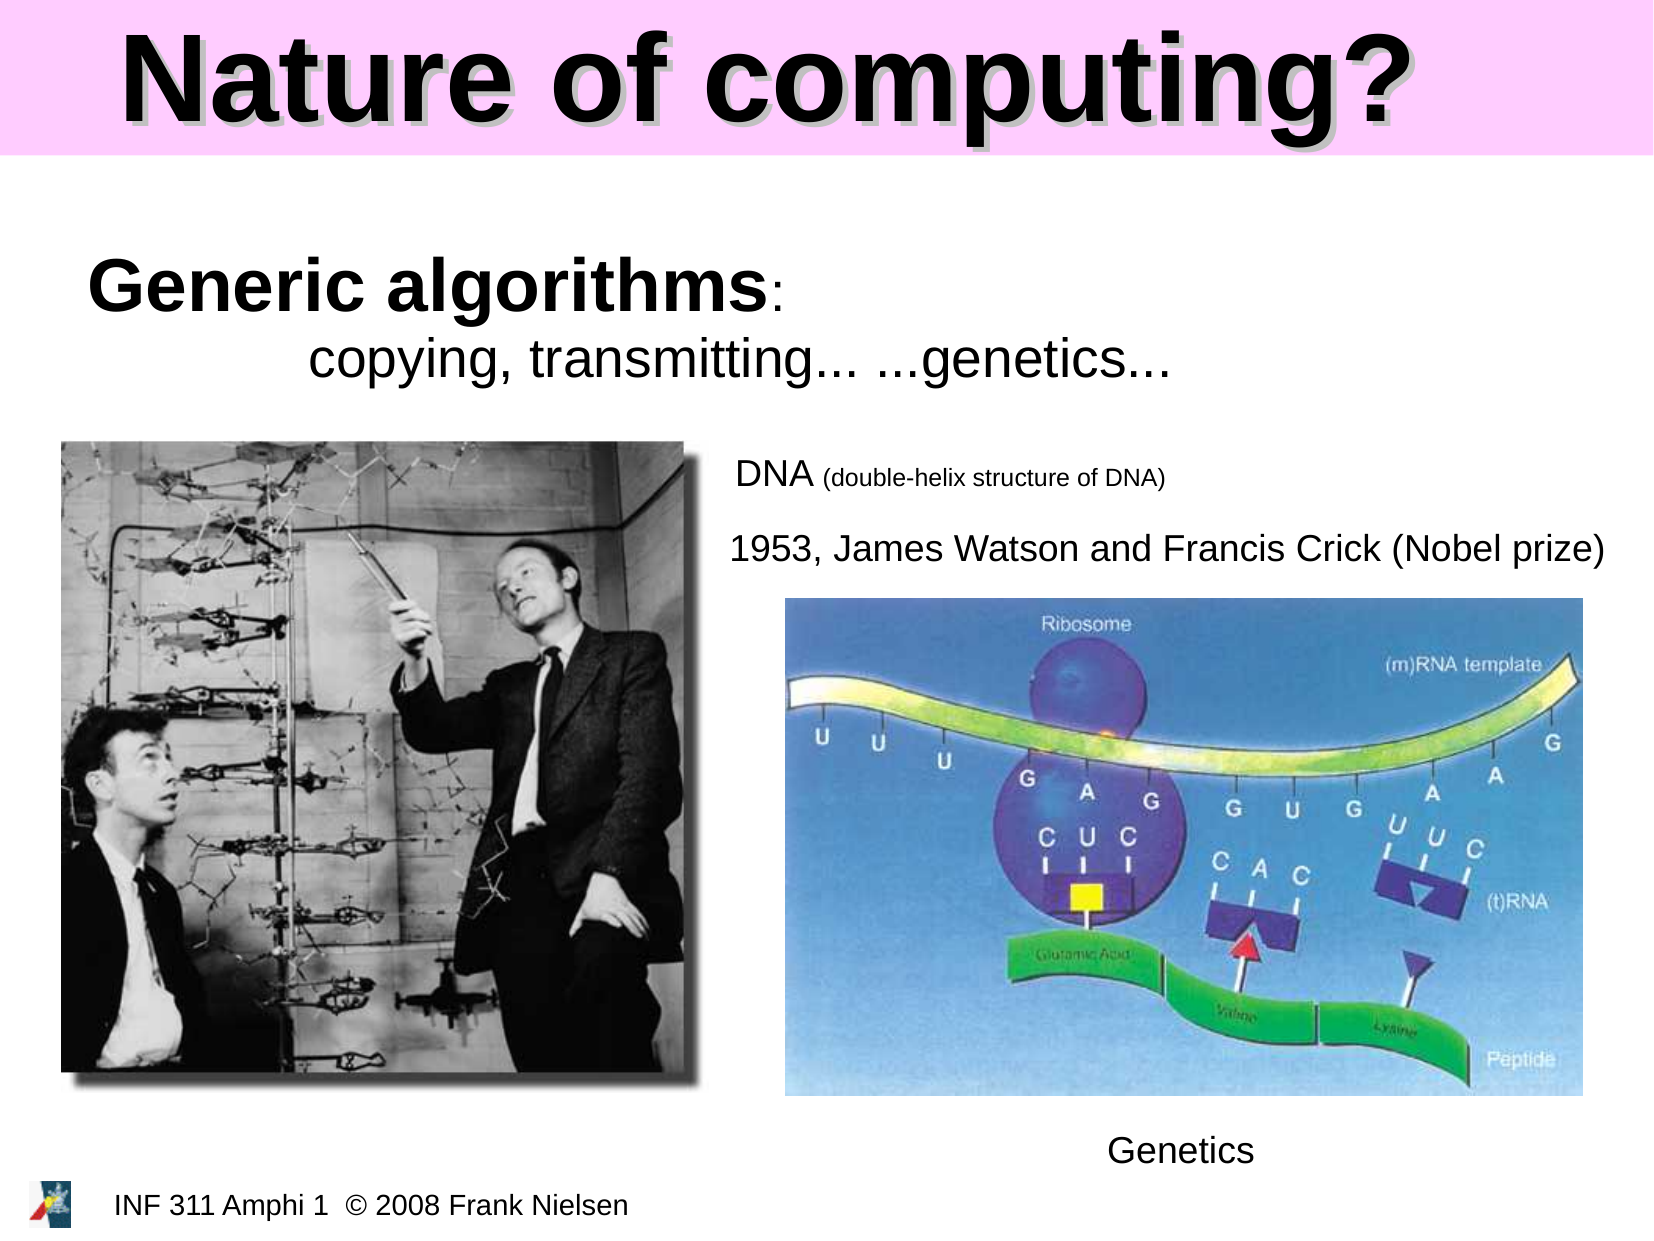

Nature of computing?
Generic algorithms:
			copying, transmitting... ...genetics...
DNA (double-helix structure of DNA)
1953, James Watson and Francis Crick (Nobel prize)
Genetics